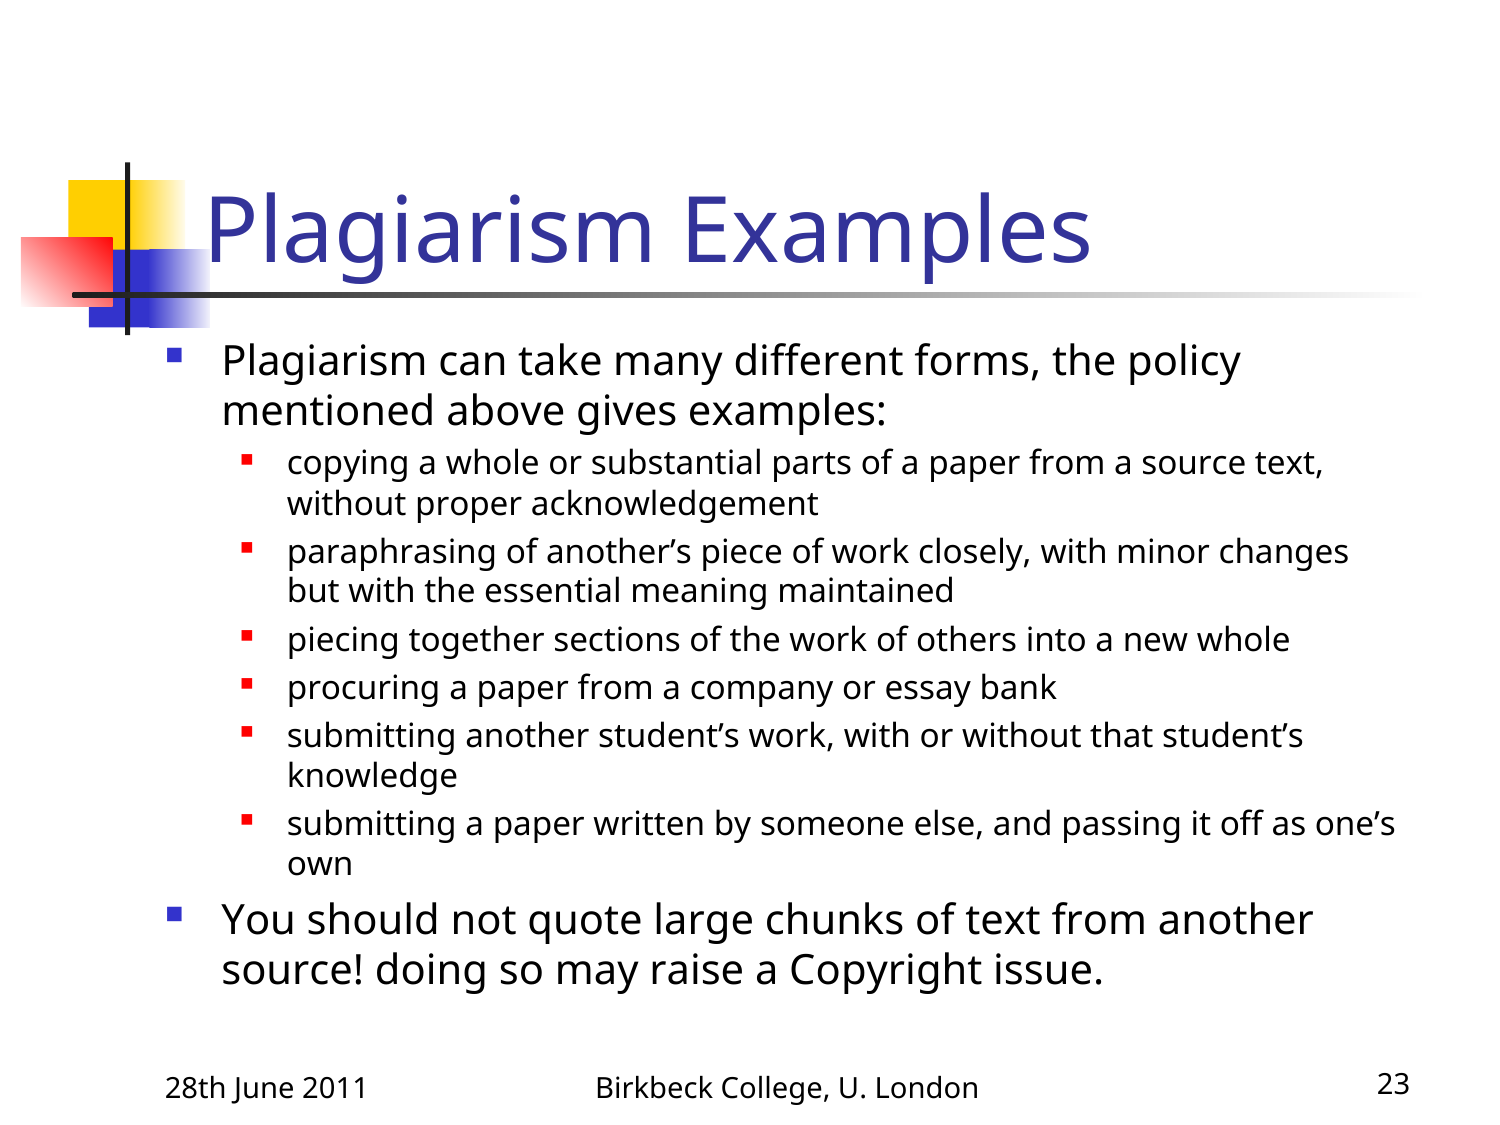

# Plagiarism Examples
Plagiarism can take many different forms, the policy mentioned above gives examples:
copying a whole or substantial parts of a paper from a source text, without proper acknowledgement
paraphrasing of another’s piece of work closely, with minor changes but with the essential meaning maintained
piecing together sections of the work of others into a new whole
procuring a paper from a company or essay bank
submitting another student’s work, with or without that student’s knowledge
submitting a paper written by someone else, and passing it off as one’s own
You should not quote large chunks of text from another source! doing so may raise a Copyright issue.
28th June 2011
Birkbeck College, U. London